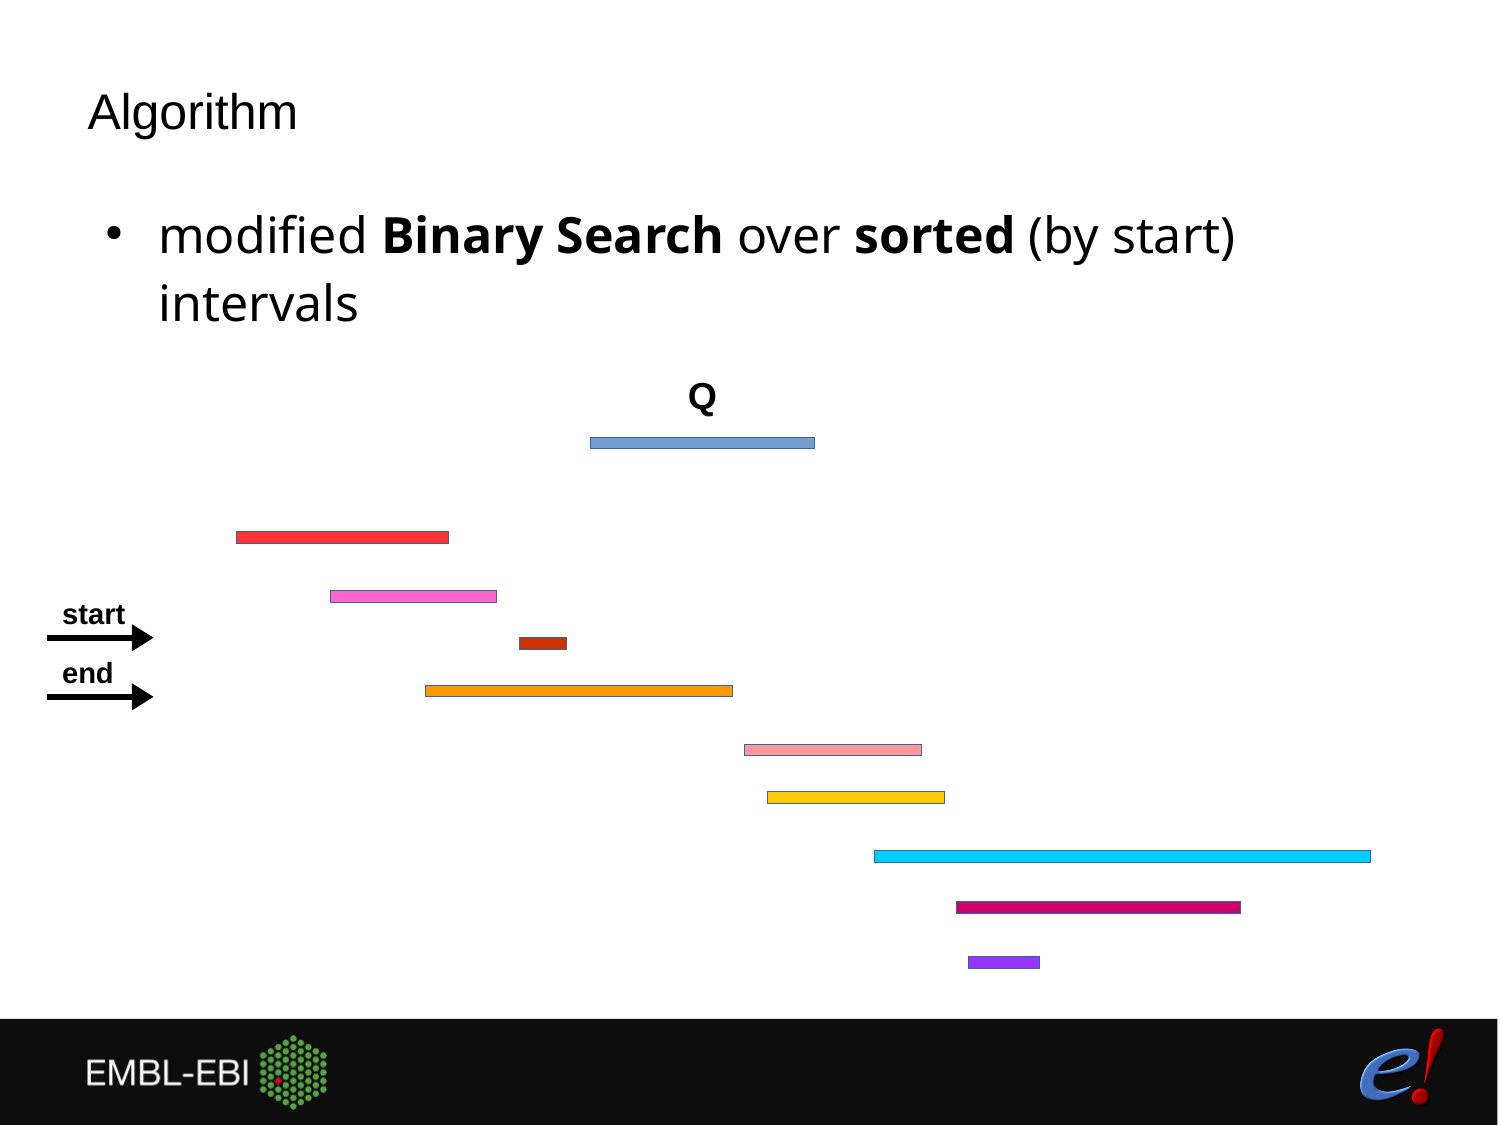

# Algorithm
modified Binary Search over sorted (by start) intervals
Q
start
end